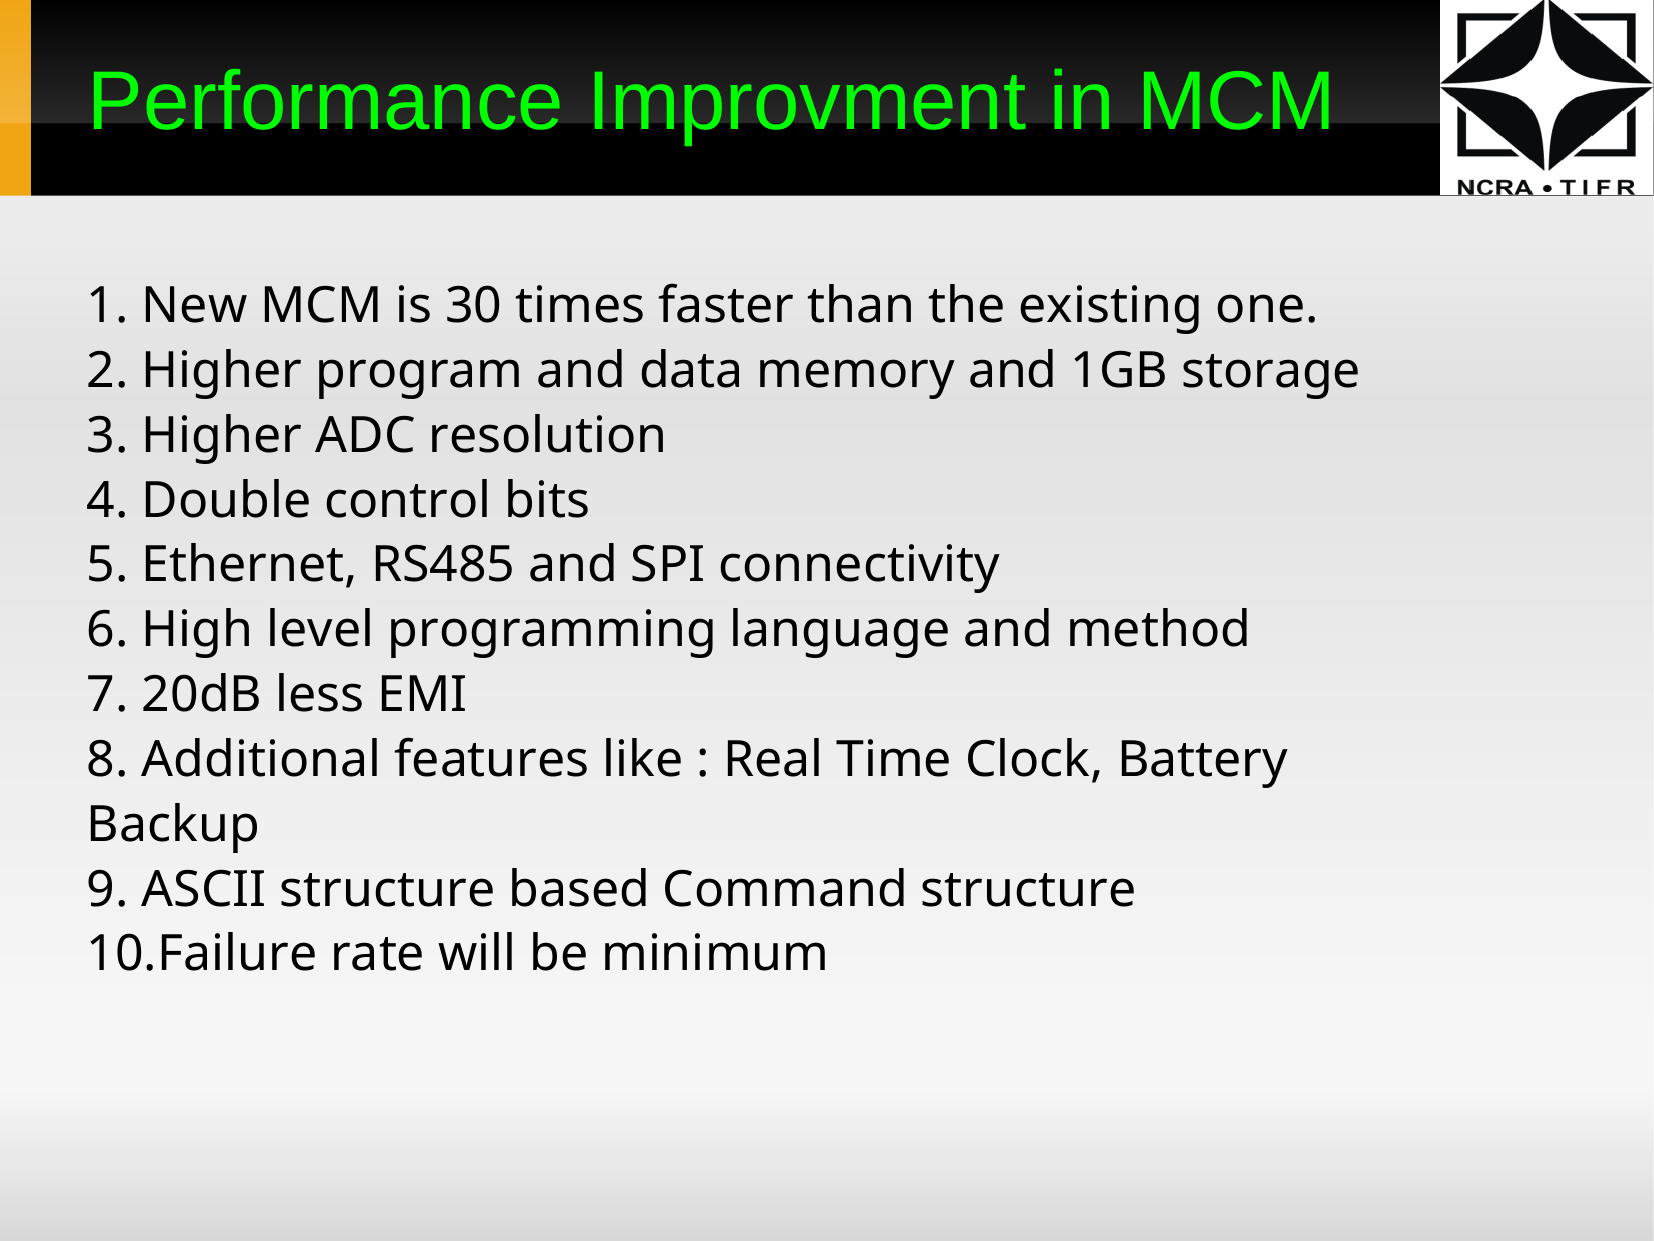

Performance Improvment in MCM
1. New MCM is 30 times faster than the existing one.
2. Higher program and data memory and 1GB storage
3. Higher ADC resolution
4. Double control bits
5. Ethernet, RS485 and SPI connectivity
6. High level programming language and method
7. 20dB less EMI
8. Additional features like : Real Time Clock, Battery 		Backup
9. ASCII structure based Command structure
10.Failure rate will be minimum